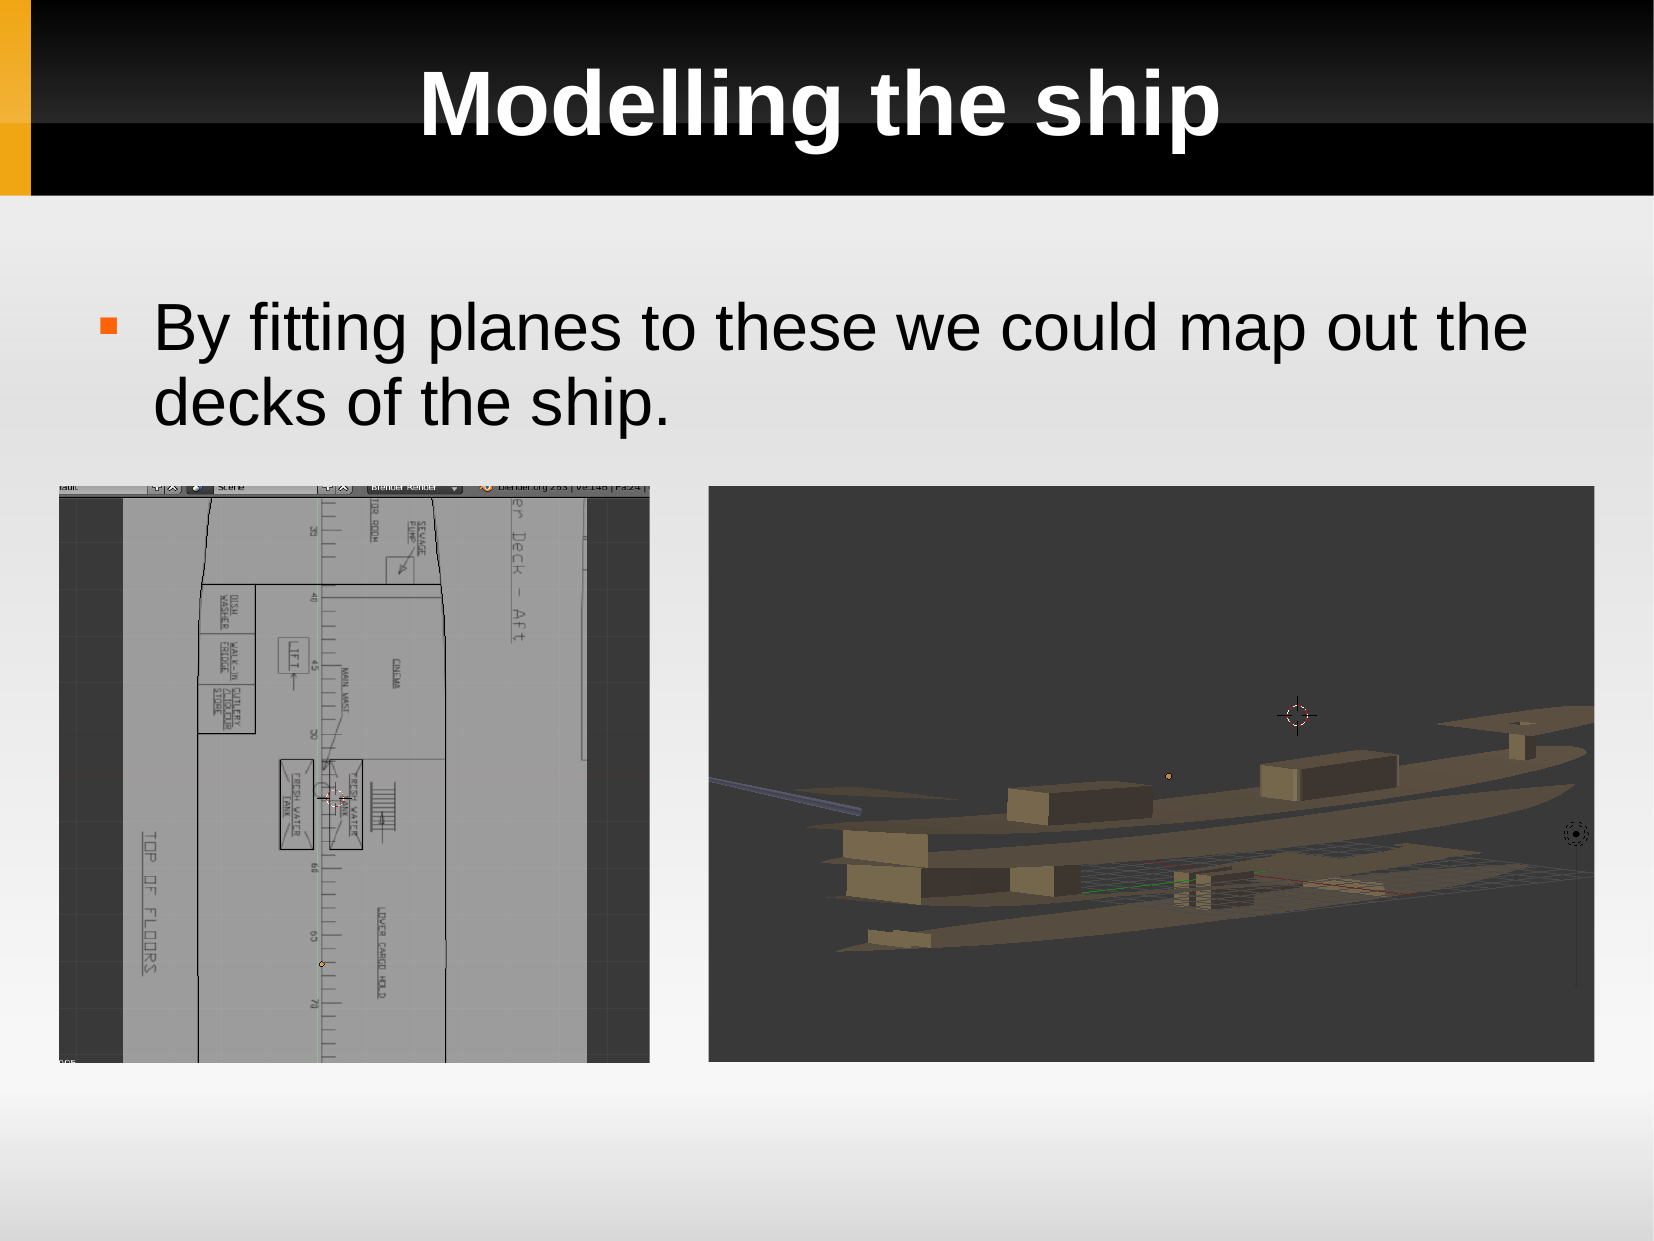

# Modelling the ship
By fitting planes to these we could map out the decks of the ship.